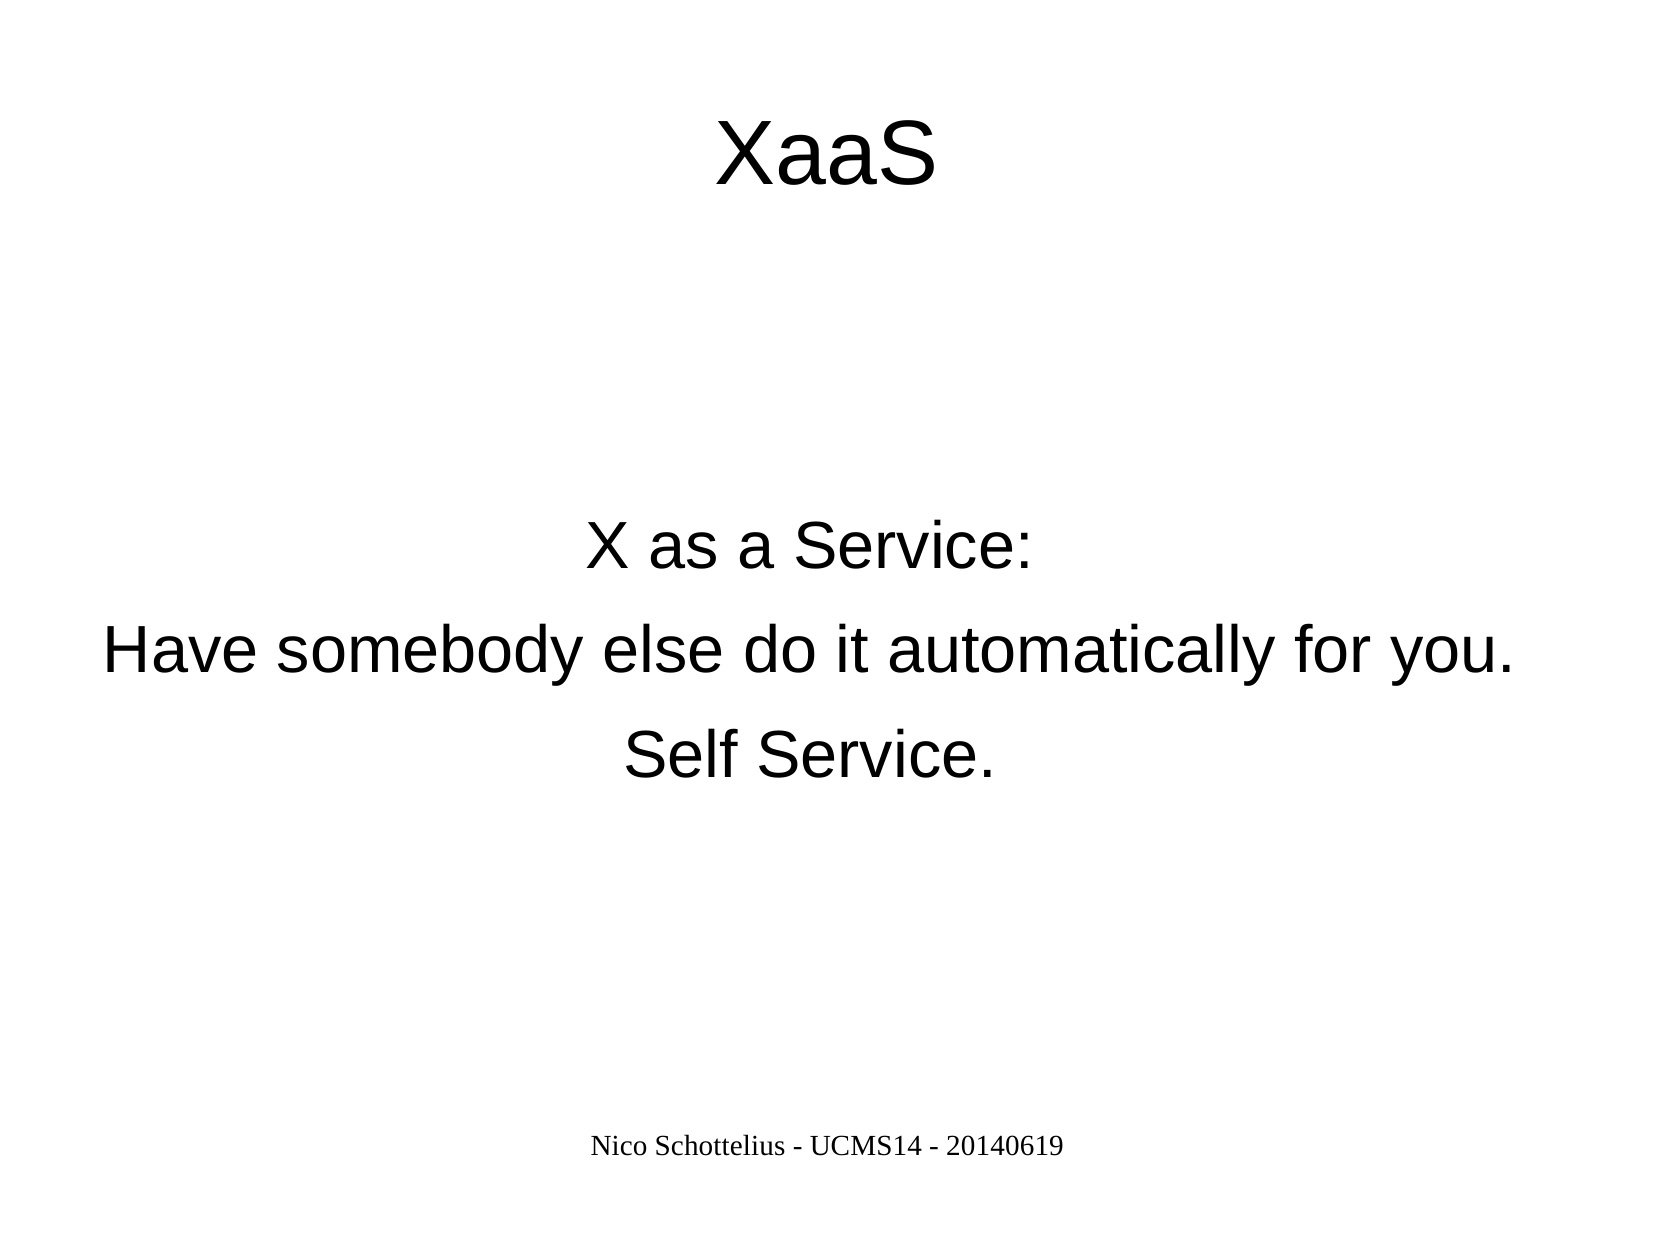

# XaaS
X as a Service:
Have somebody else do it automatically for you.
Self Service.
Nico Schottelius - UCMS14 - 20140619